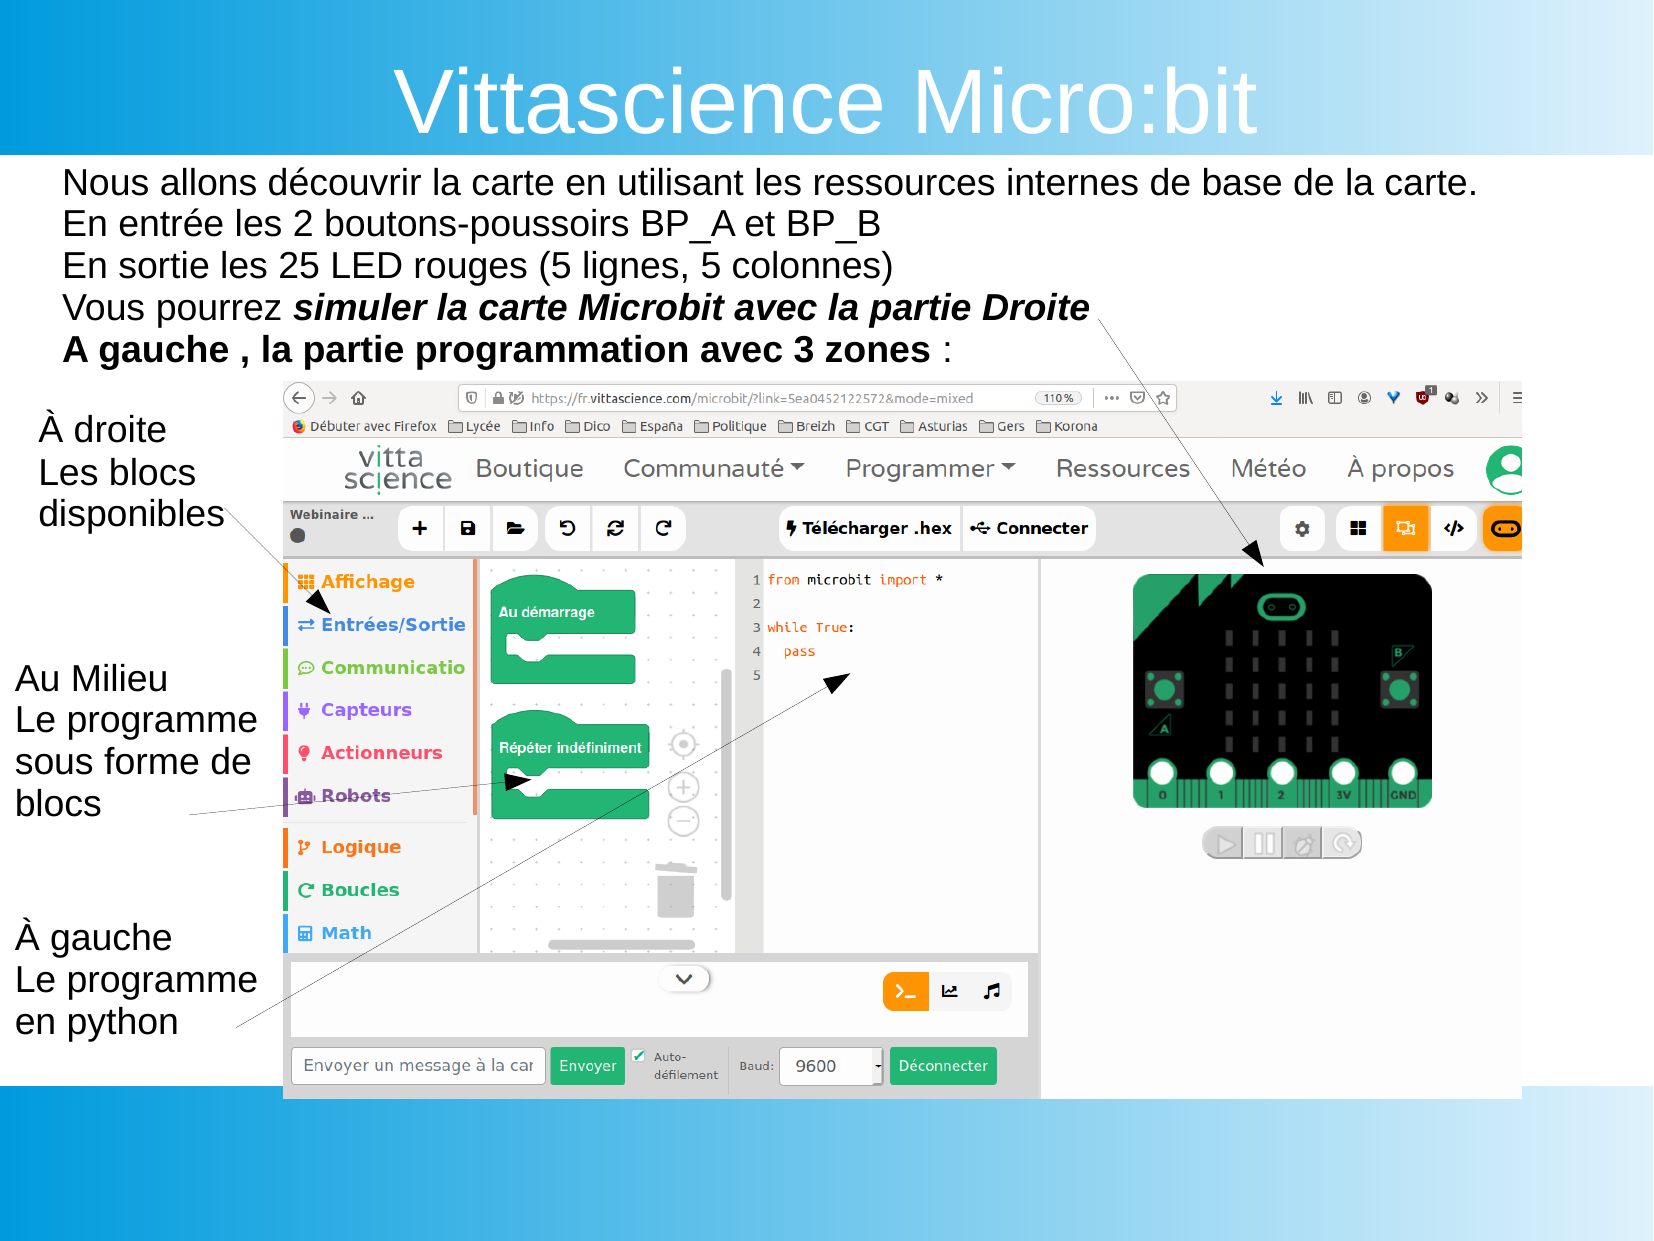

# Vittascience Micro:bit
Nous allons découvrir la carte en utilisant les ressources internes de base de la carte.
En entrée les 2 boutons-poussoirs BP_A et BP_B
En sortie les 25 LED rouges (5 lignes, 5 colonnes)
Vous pourrez simuler la carte Microbit avec la partie Droite
A gauche , la partie programmation avec 3 zones :
À droite
Les blocs disponibles
Au Milieu
Le programme sous forme de blocs
À gauche
Le programme en python